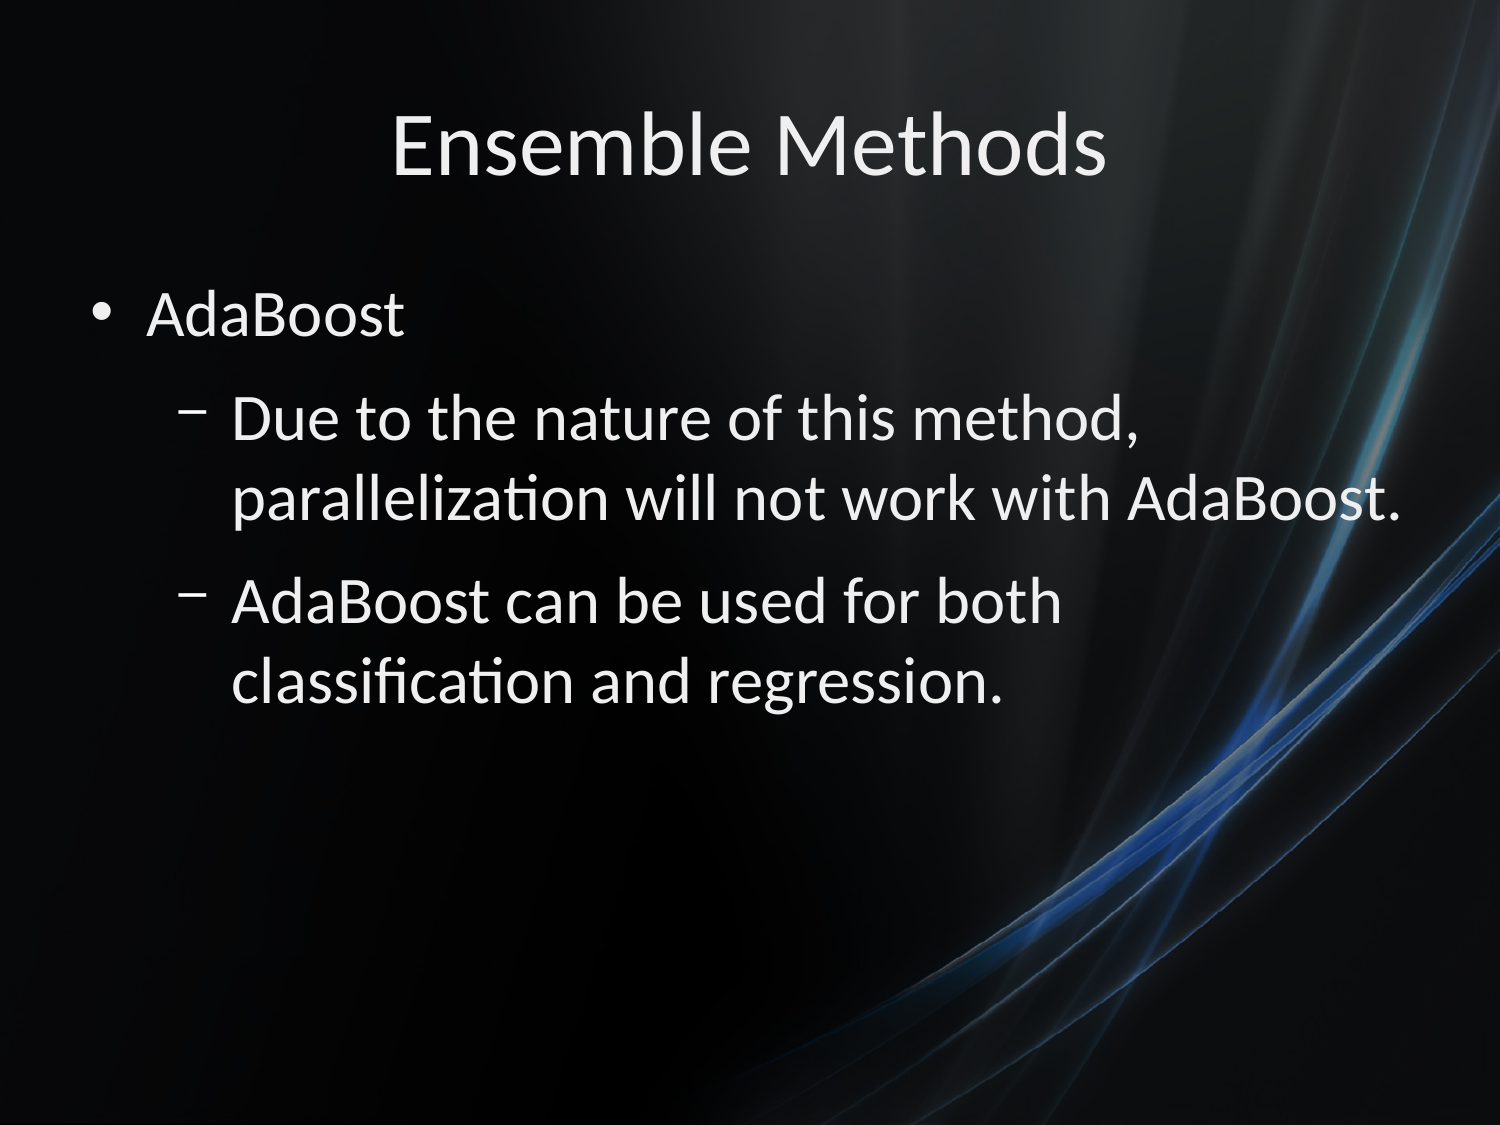

# Ensemble Methods
AdaBoost
Due to the nature of this method, parallelization will not work with AdaBoost.
AdaBoost can be used for both classification and regression.